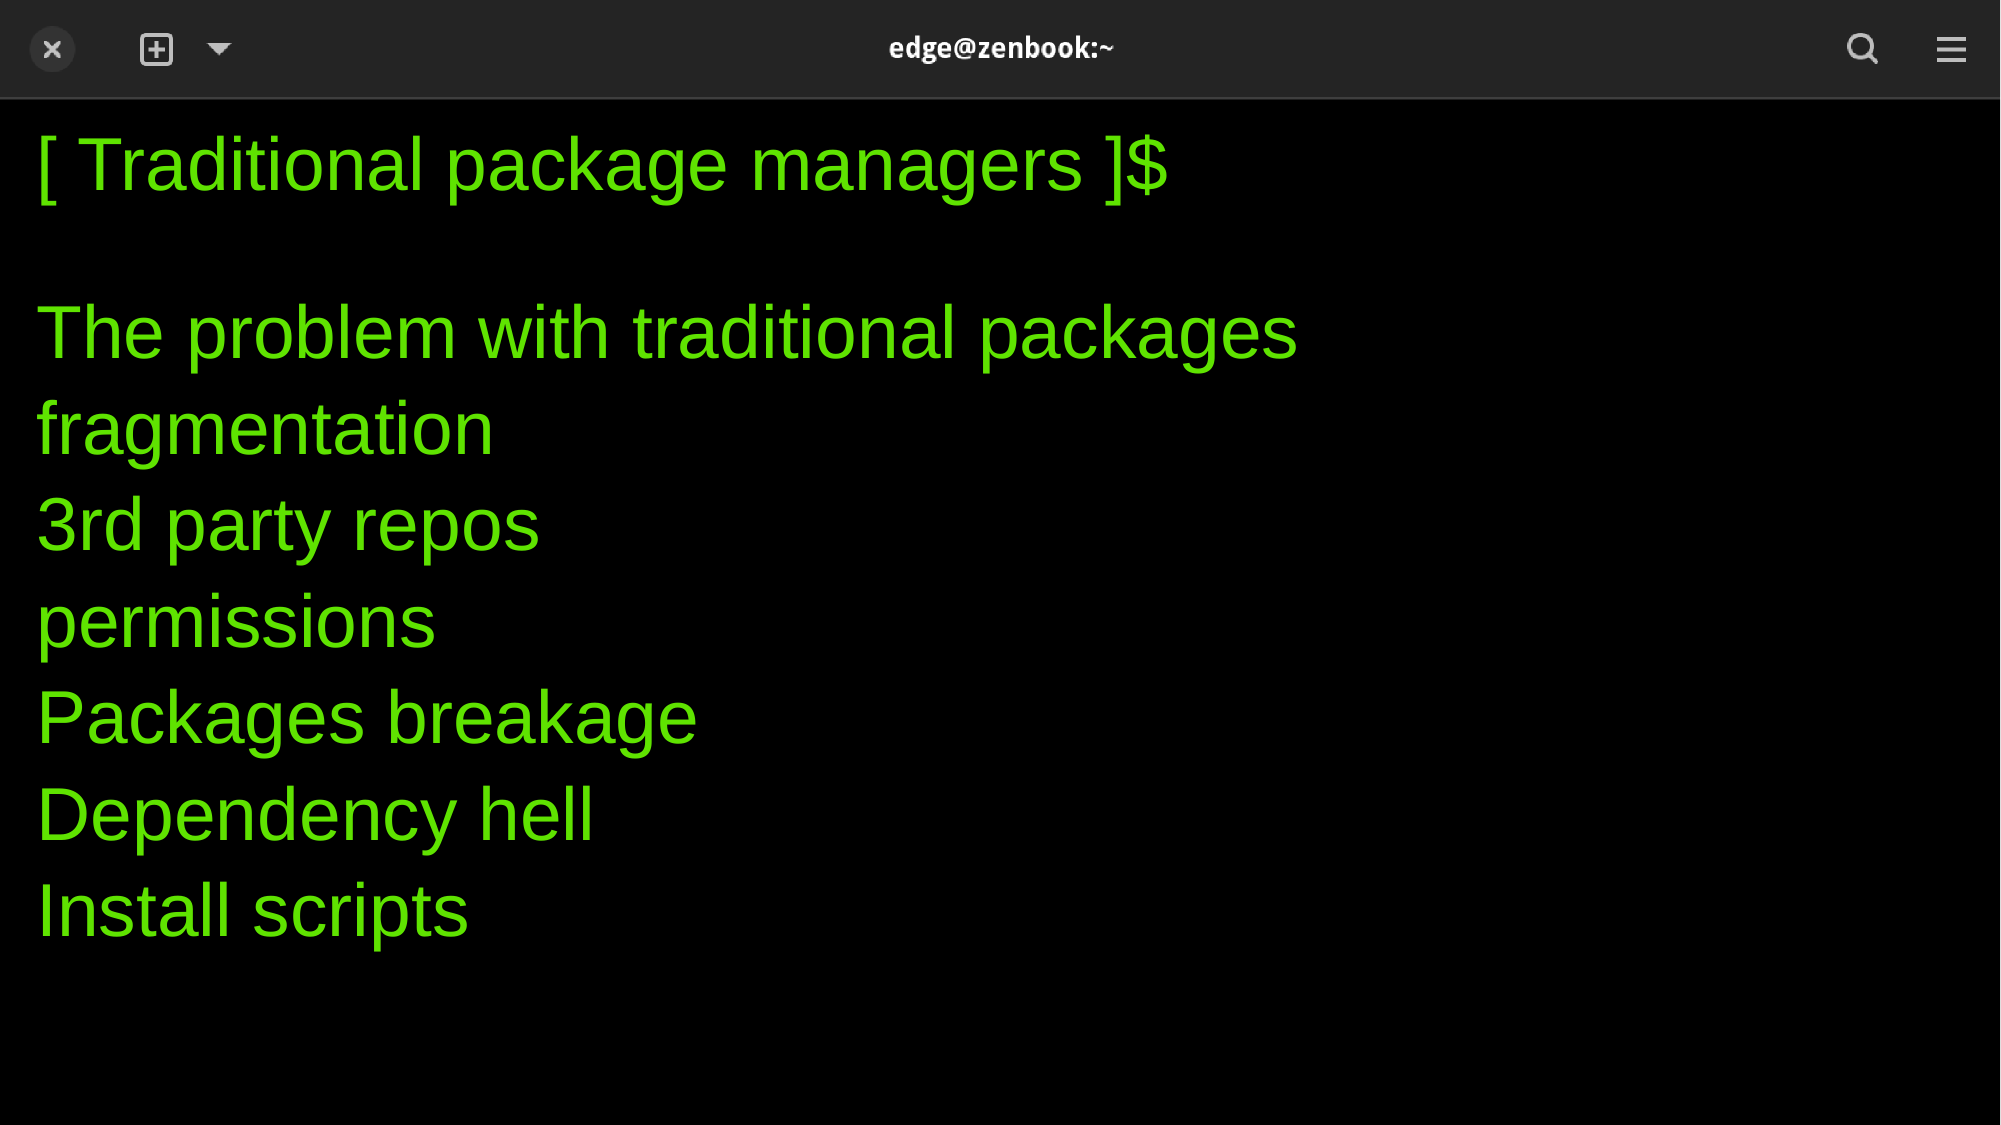

# [ Traditional package managers ]$
The problem with traditional packages
fragmentation
3rd party repos
permissions
Packages breakage
Dependency hell
Install scripts